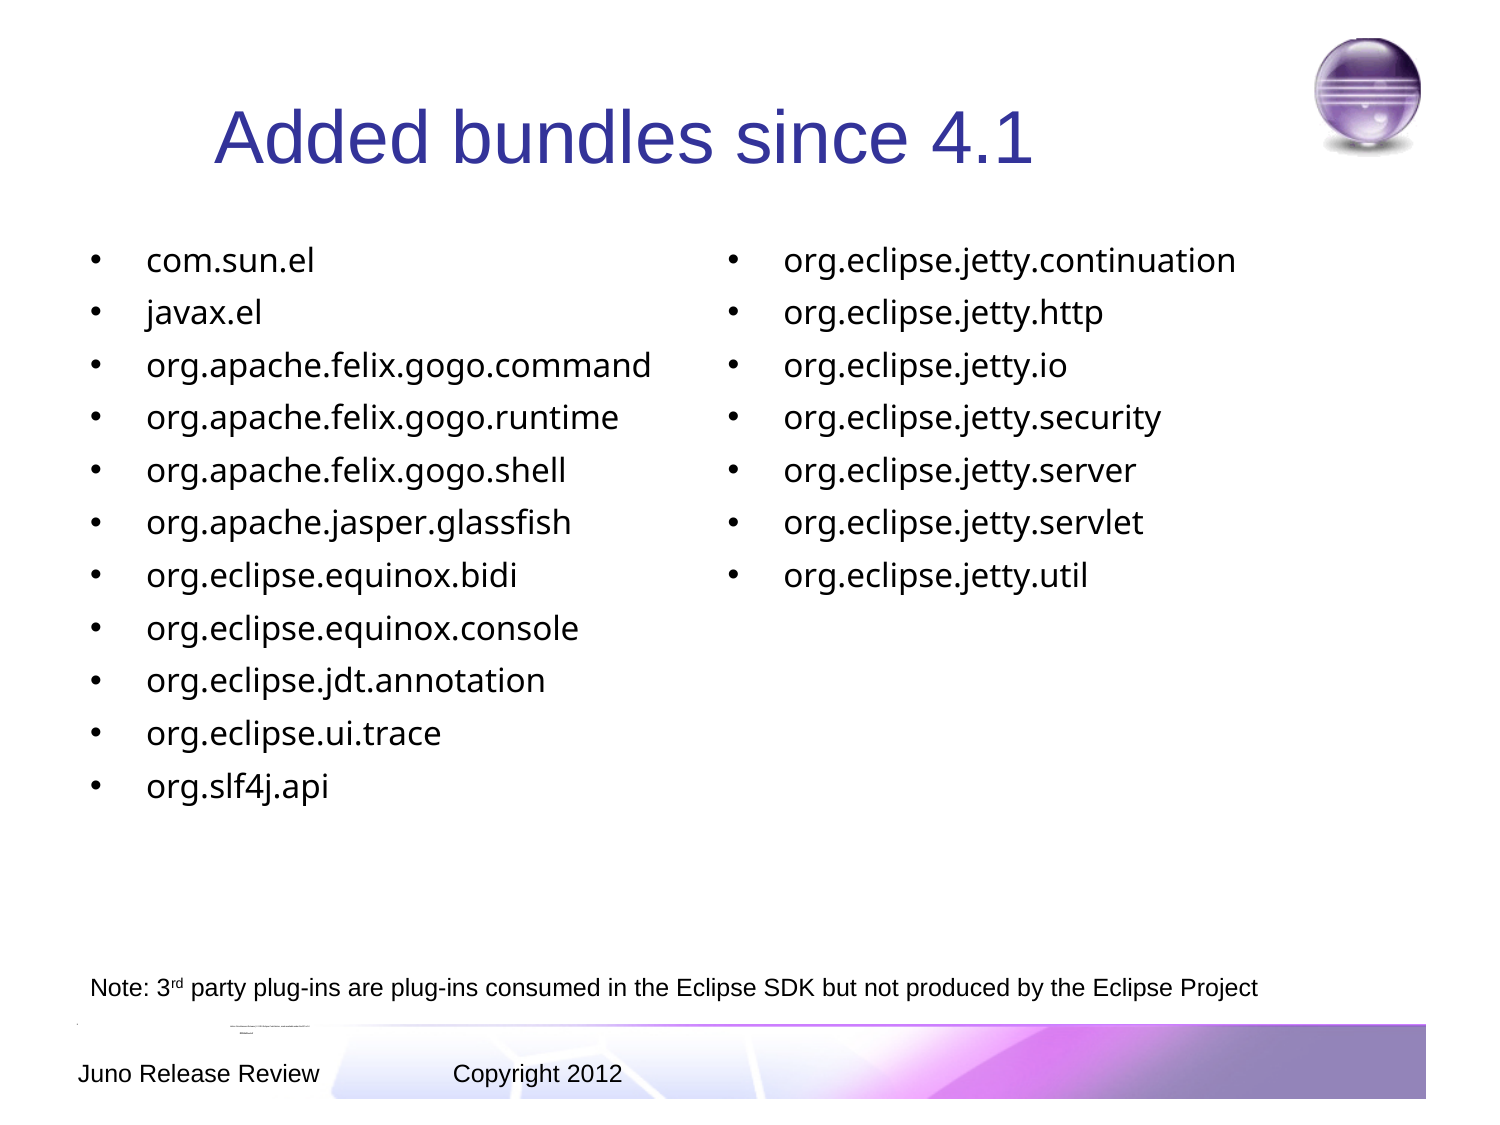

# Added bundles since 4.1
com.sun.el
javax.el
org.apache.felix.gogo.command
org.apache.felix.gogo.runtime
org.apache.felix.gogo.shell
org.apache.jasper.glassfish
org.eclipse.equinox.bidi
org.eclipse.equinox.console
org.eclipse.jdt.annotation
org.eclipse.ui.trace
org.slf4j.api
org.eclipse.jetty.continuation
org.eclipse.jetty.http
org.eclipse.jetty.io
org.eclipse.jetty.security
org.eclipse.jetty.server
org.eclipse.jetty.servlet
org.eclipse.jetty.util
Note: 3rd party plug-ins are plug-ins consumed in the Eclipse SDK but not produced by the Eclipse Project
8
Copyright 2012